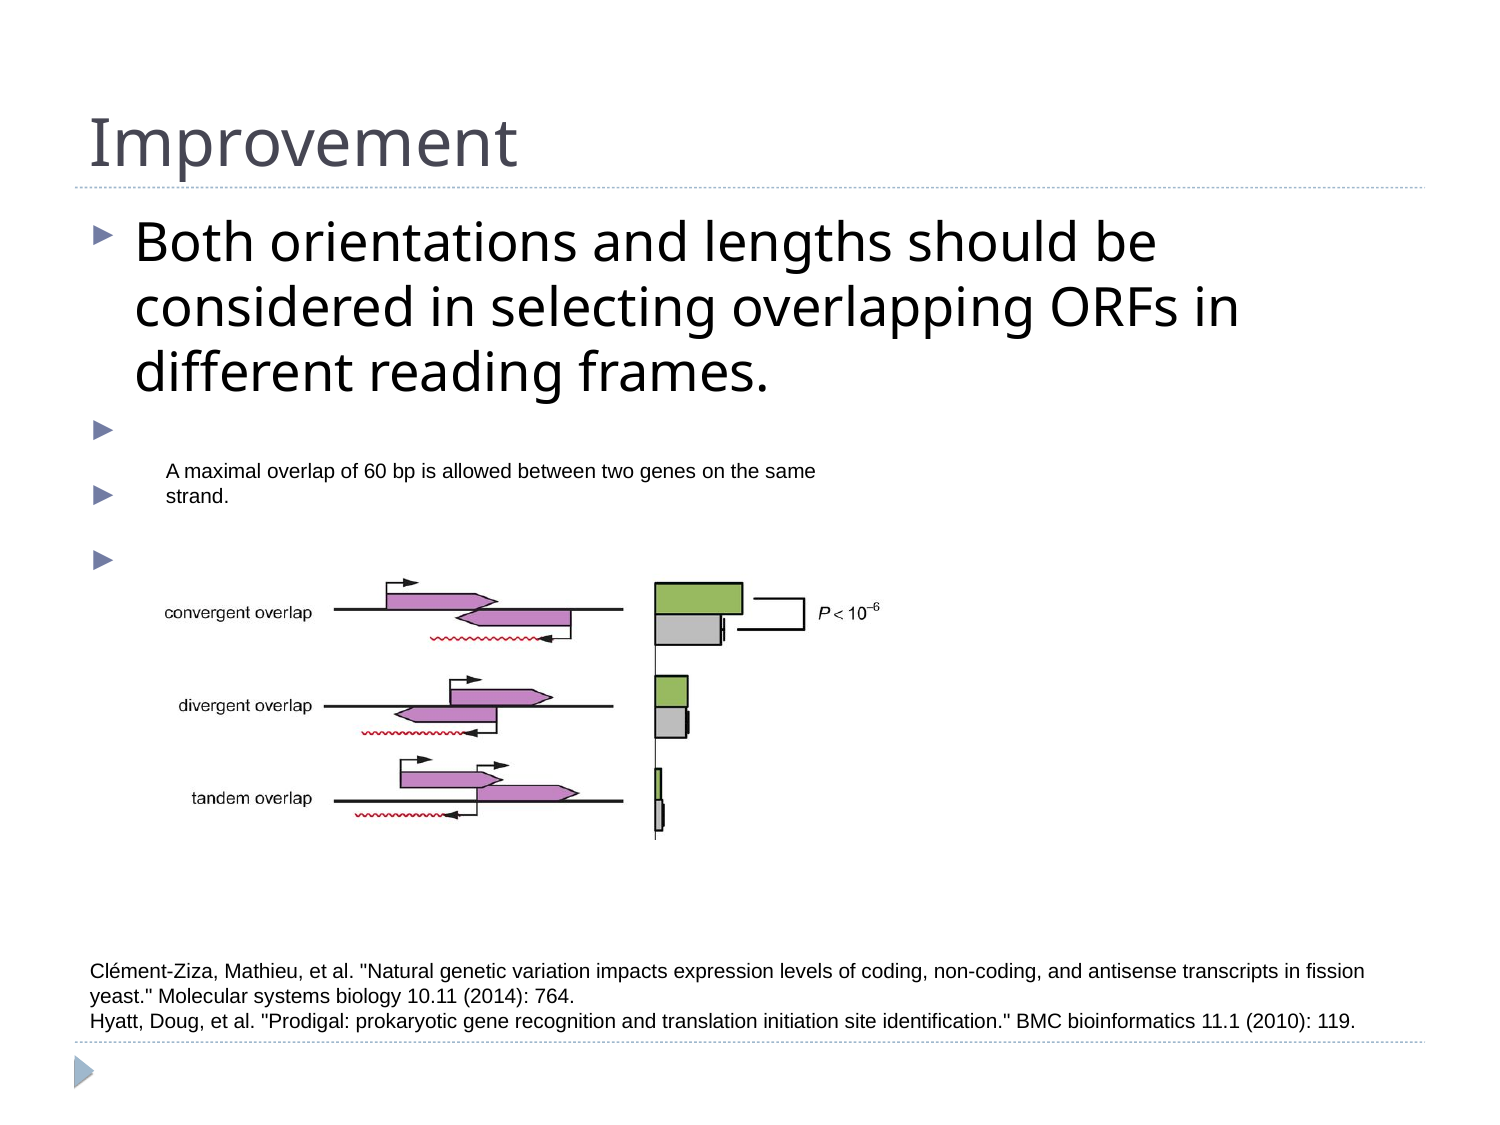

Improvement
Both orientations and lengths should be considered in selecting overlapping ORFs in different reading frames.
A maximal overlap of 60 bp is allowed between two genes on the same strand.
Clément‐Ziza, Mathieu, et al. "Natural genetic variation impacts expression levels of coding, non‐coding, and antisense transcripts in fission yeast." Molecular systems biology 10.11 (2014): 764.
Hyatt, Doug, et al. "Prodigal: prokaryotic gene recognition and translation initiation site identification." BMC bioinformatics 11.1 (2010): 119.